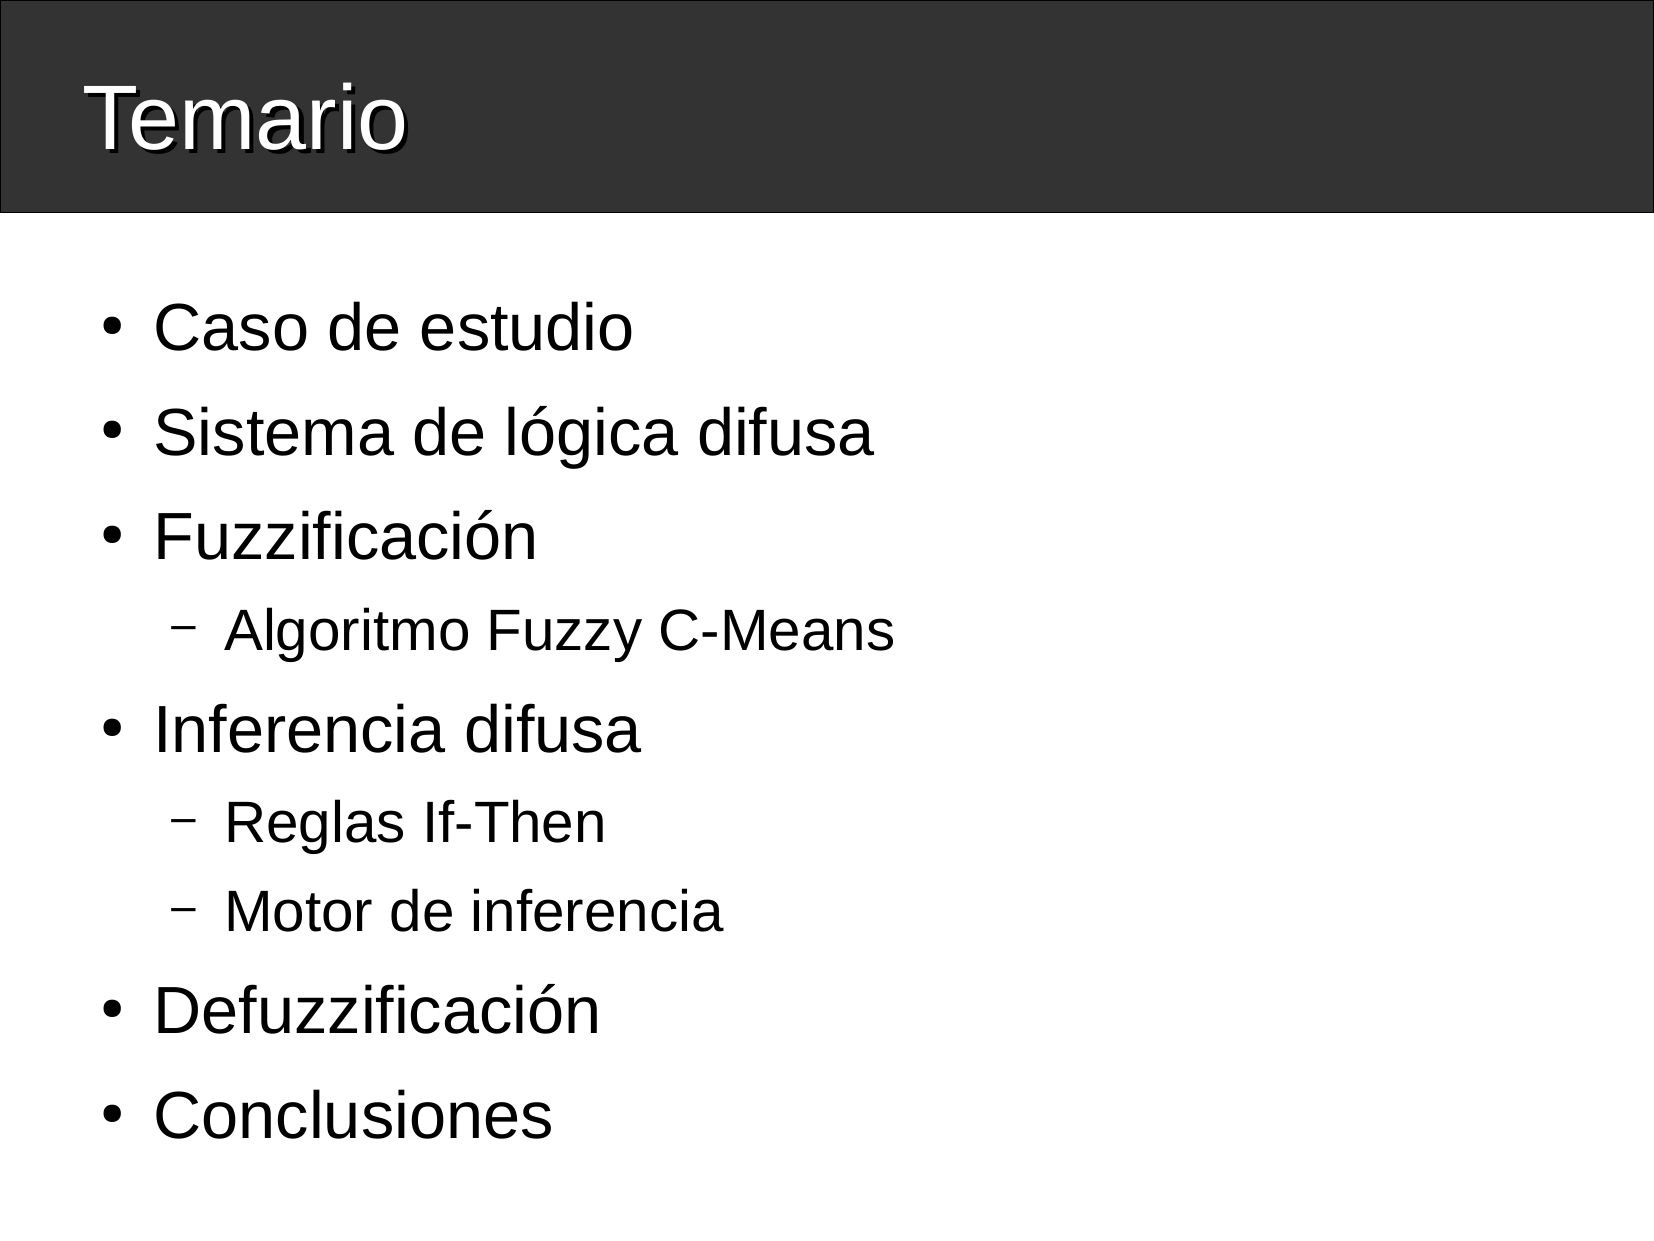

Temario
# Caso de estudio
Sistema de lógica difusa
Fuzzificación
Algoritmo Fuzzy C-Means
Inferencia difusa
Reglas If-Then
Motor de inferencia
Defuzzificación
Conclusiones